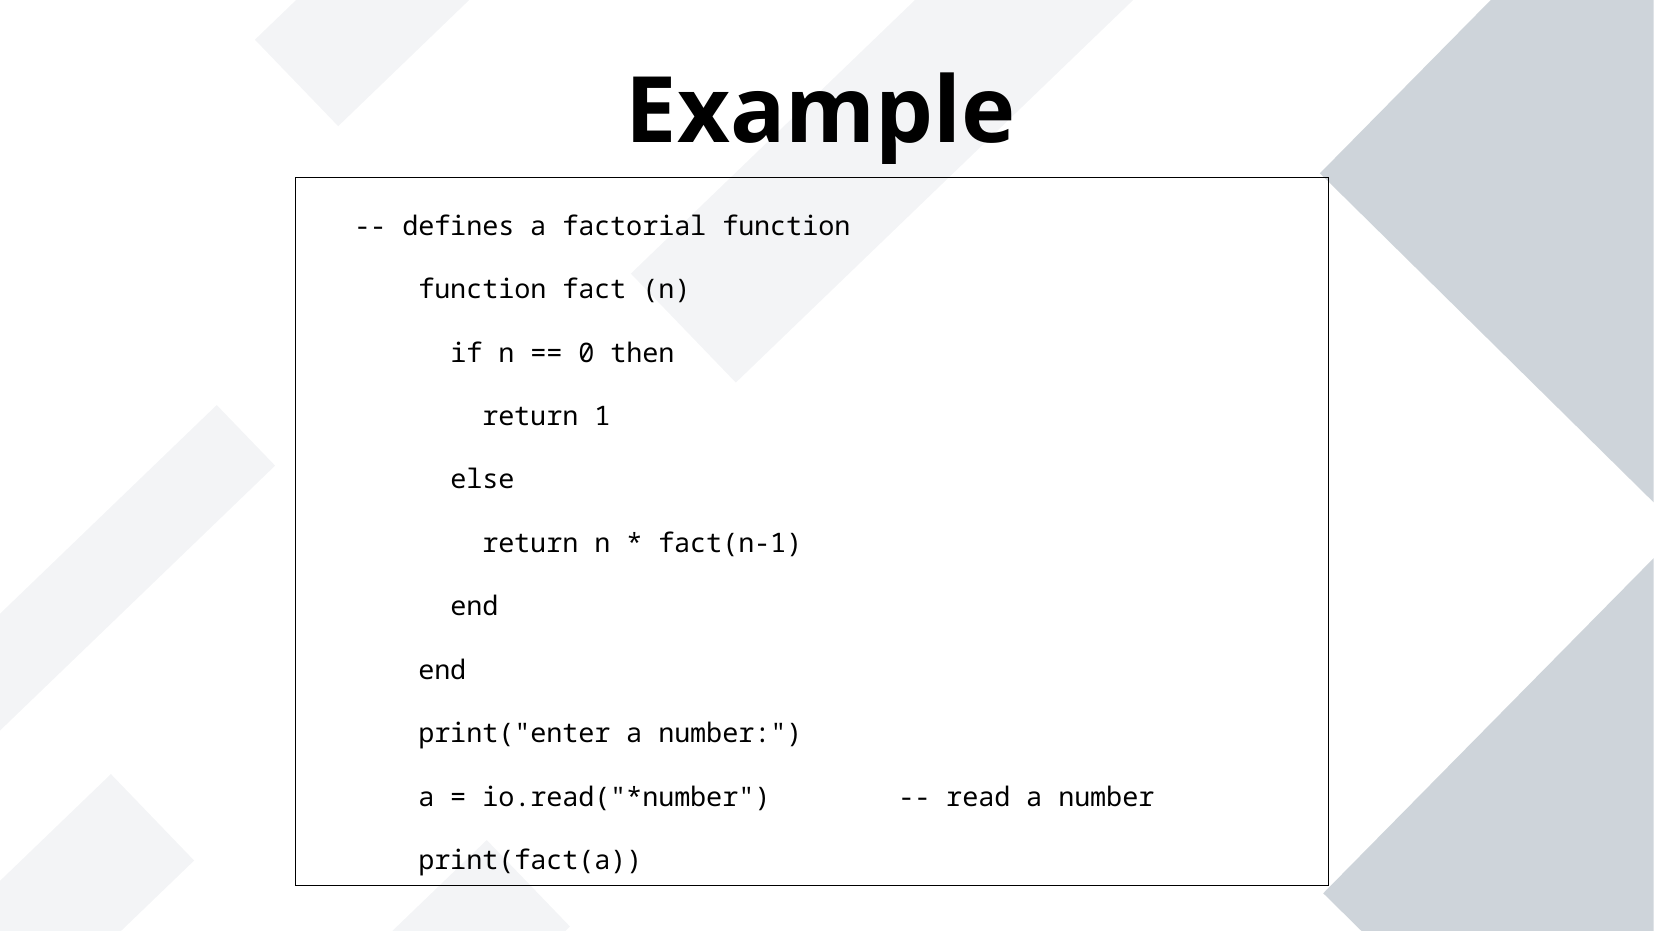

# Example
-- defines a factorial function
 function fact (n)
 if n == 0 then
 return 1
 else
 return n * fact(n-1)
 end
 end
 print("enter a number:")
 a = io.read("*number") -- read a number
 print(fact(a))